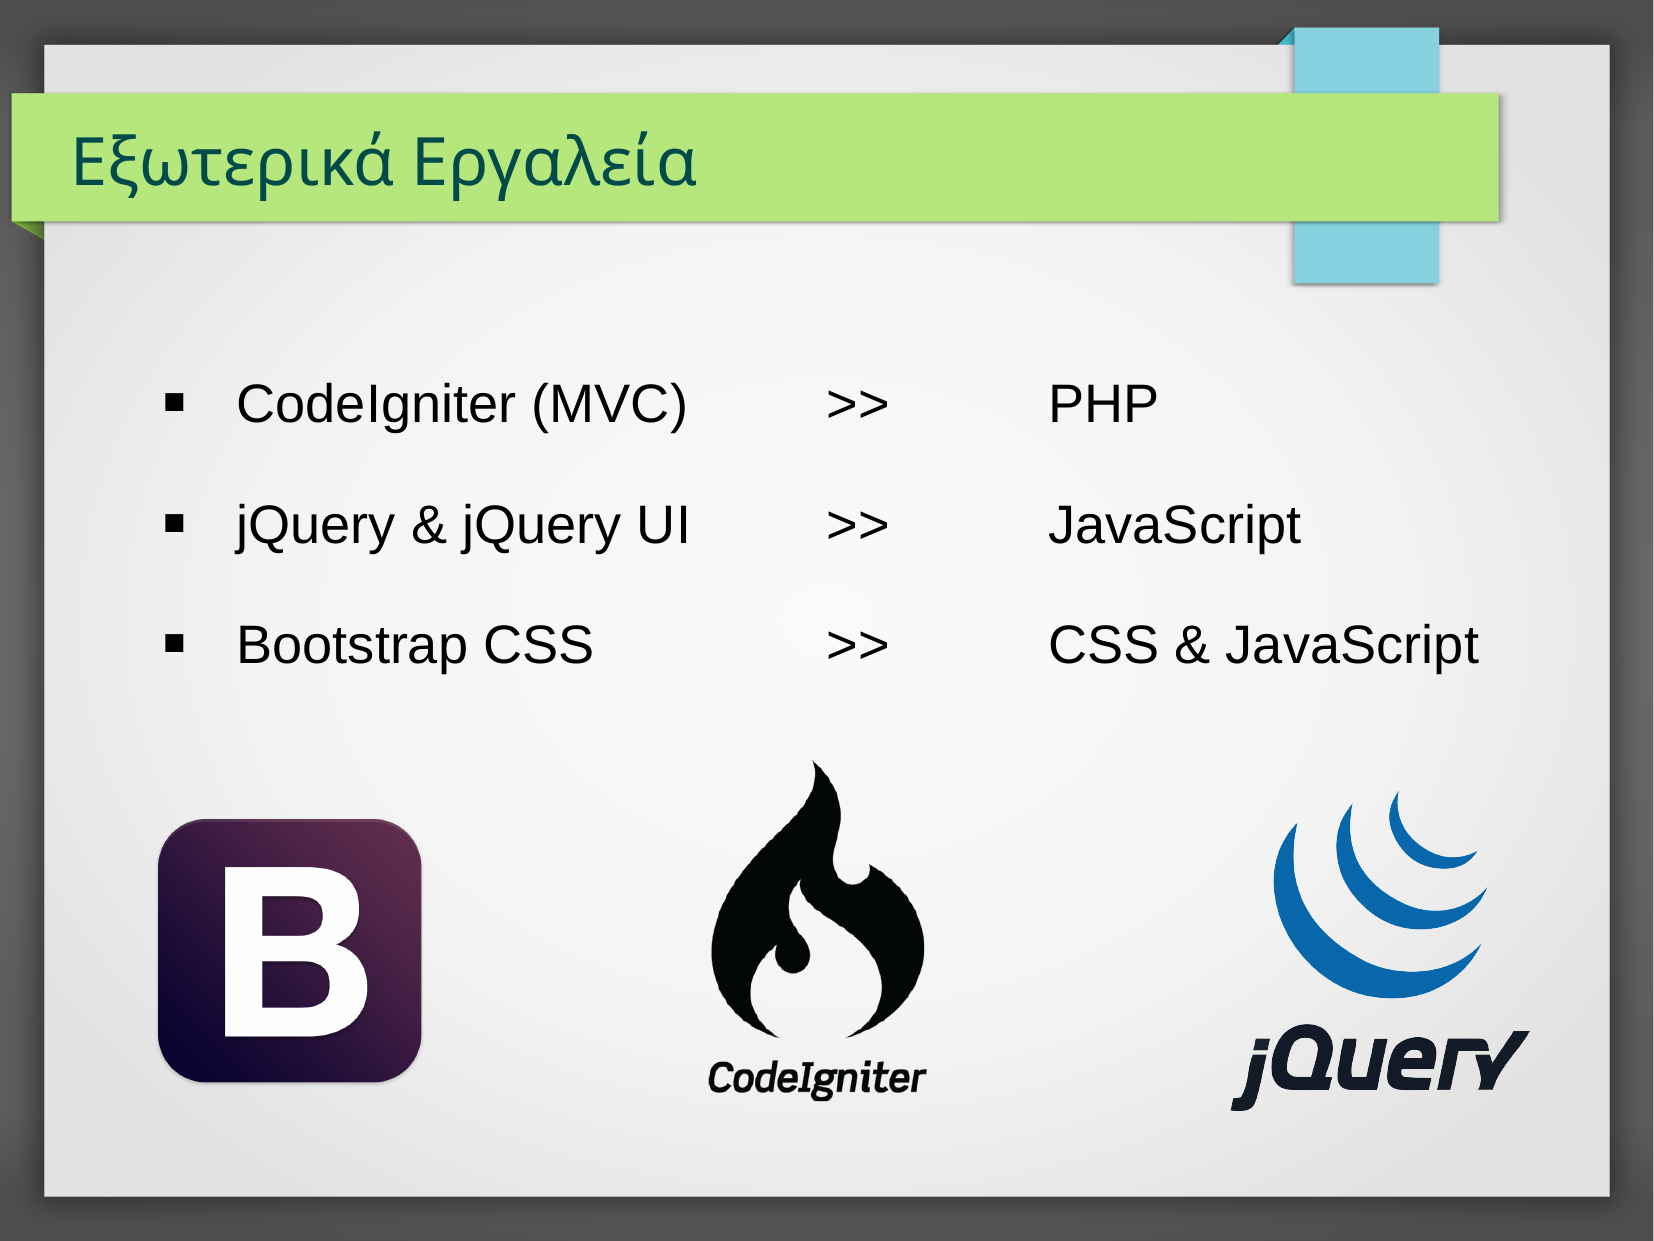

# Εξωτερικά Εργαλεία
CodeIgniter (MVC)		>> 		PHP
jQuery & jQuery UI 		>> 		JavaScript
Bootstrap CSS 			>> 		CSS & JavaScript